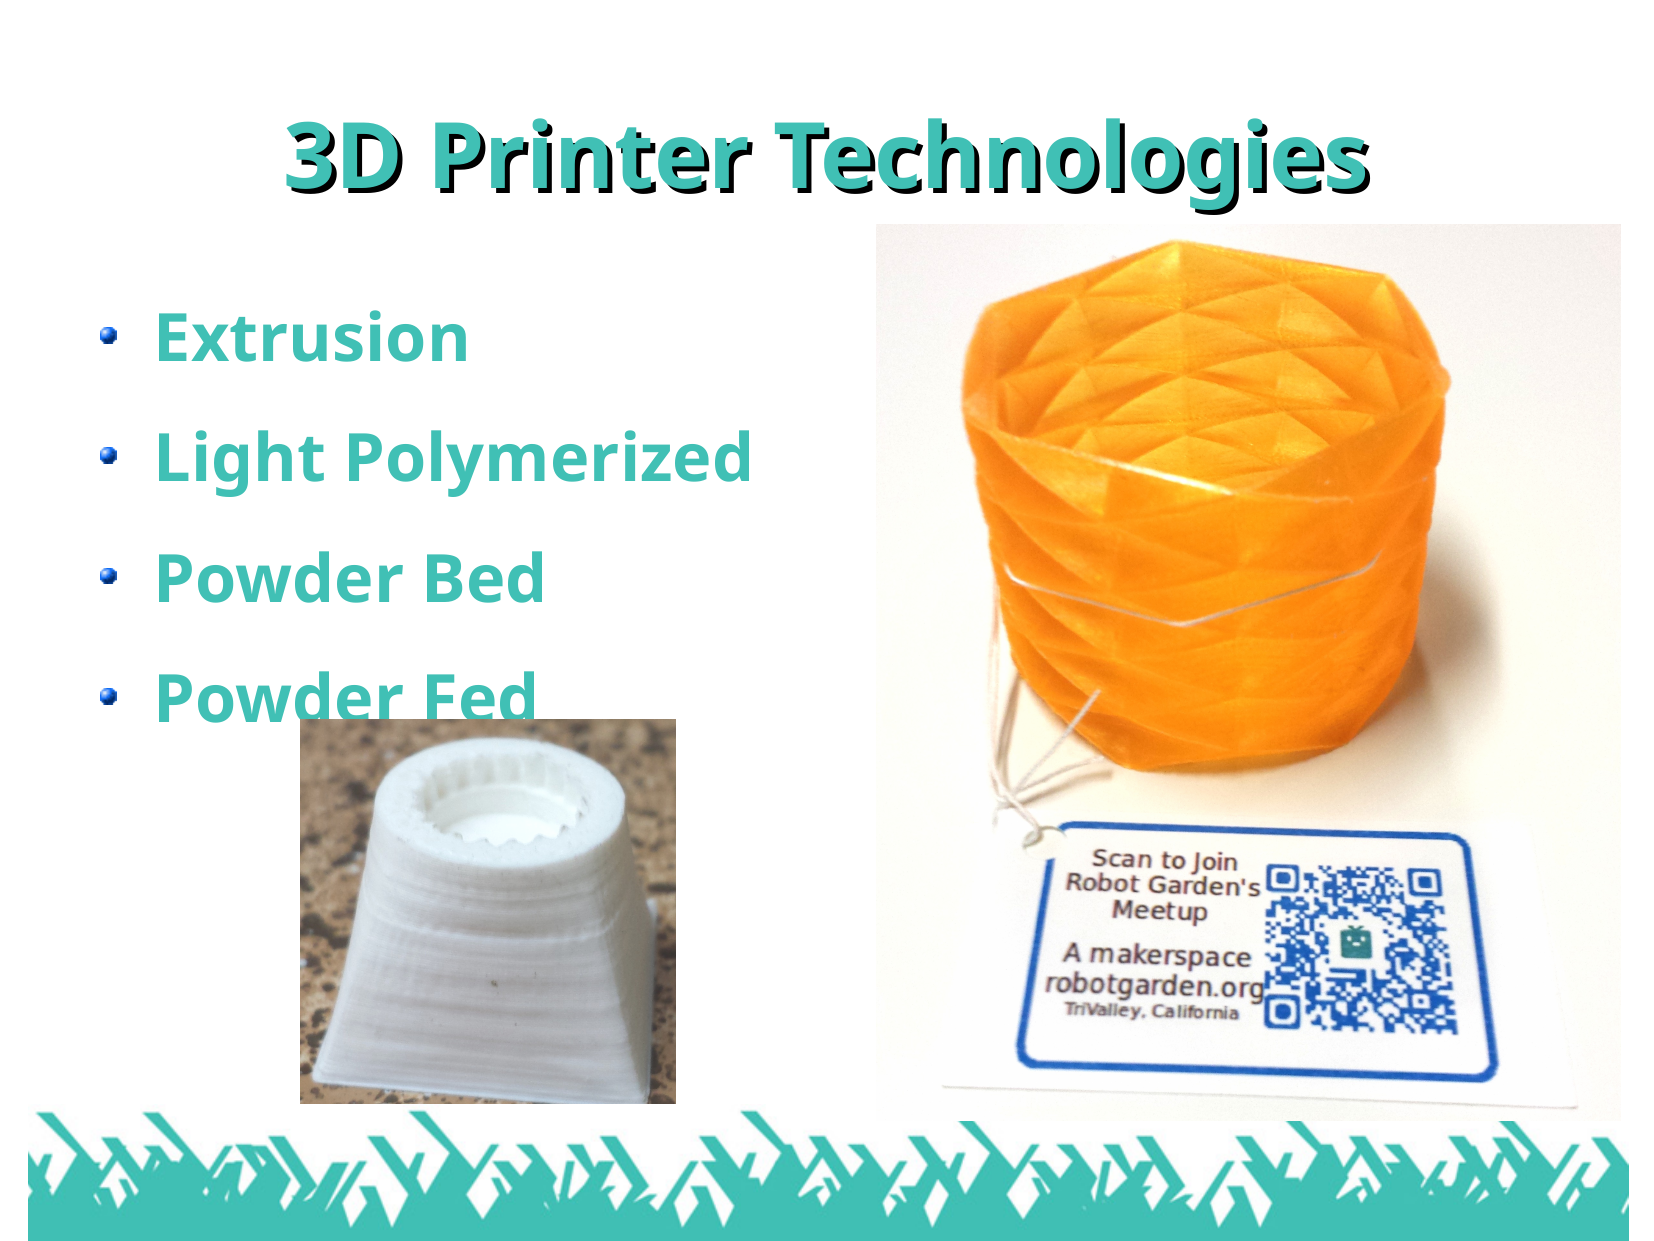

# 3D Printer Technologies
Extrusion
Light Polymerized
Powder Bed
Powder Fed